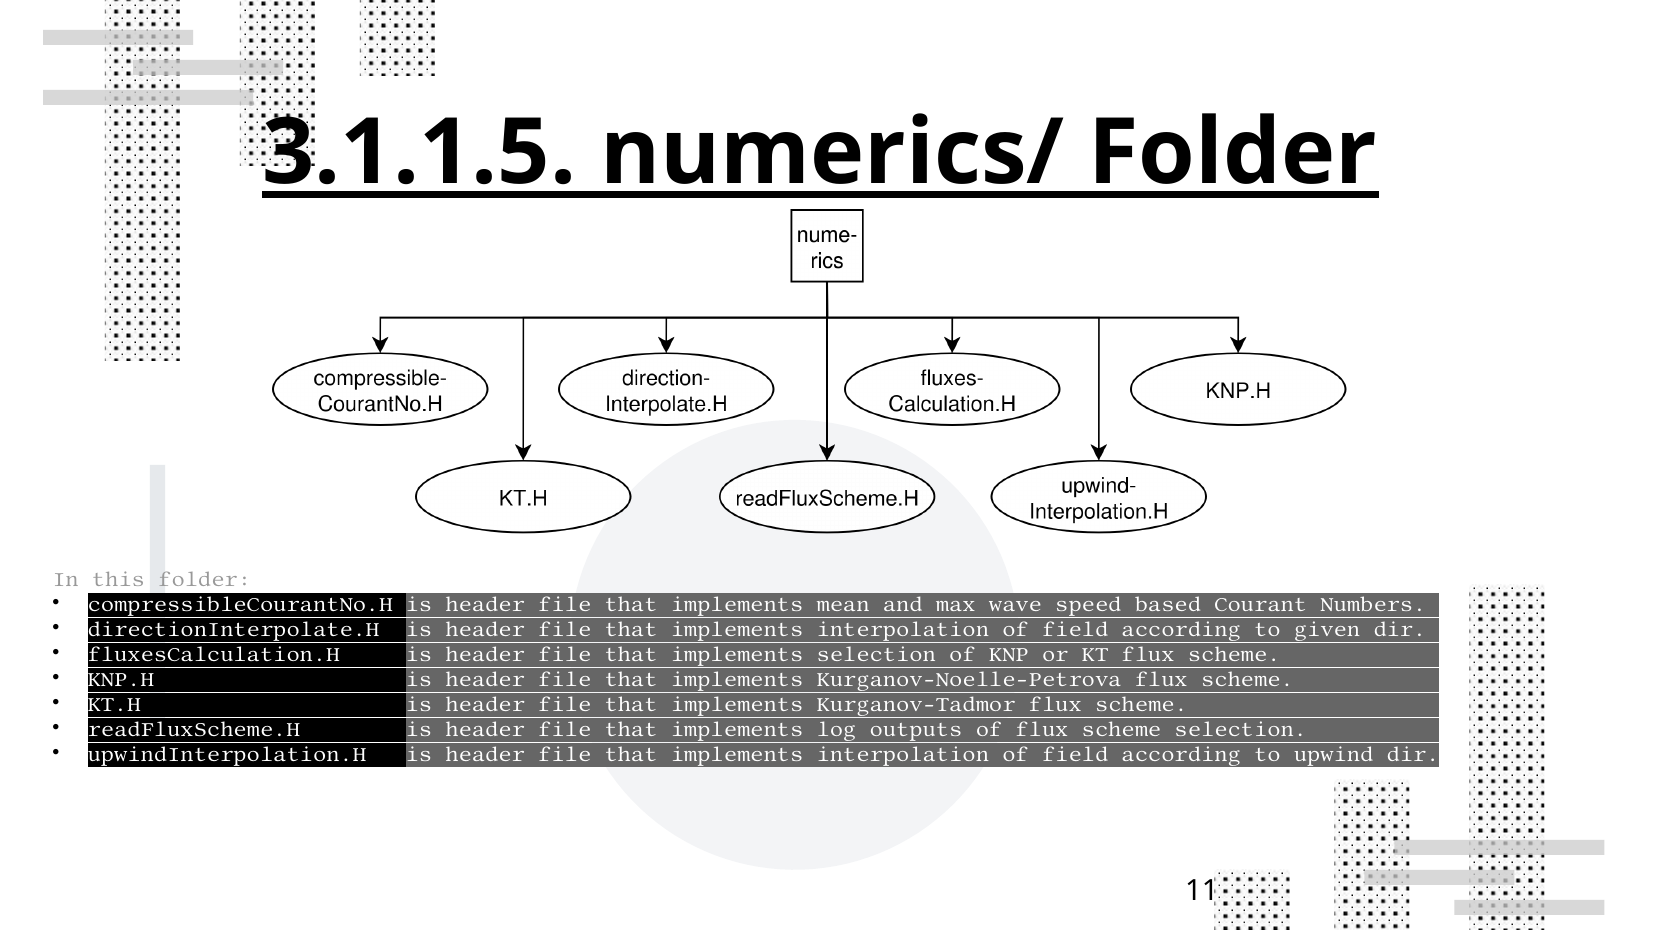

# 3.1.1.5. numerics/ Folder
In this folder:
compressibleCourantNo.H is header file that implements mean and max wave speed based Courant Numbers.
directionInterpolate.H is header file that implements interpolation of field according to given dir.
fluxesCalculation.H is header file that implements selection of KNP or KT flux scheme.
KNP.H is header file that implements Kurganov-Noelle-Petrova flux scheme.
KT.H is header file that implements Kurganov-Tadmor flux scheme.
readFluxScheme.H is header file that implements log outputs of flux scheme selection.
upwindInterpolation.H is header file that implements interpolation of field according to upwind dir.
11